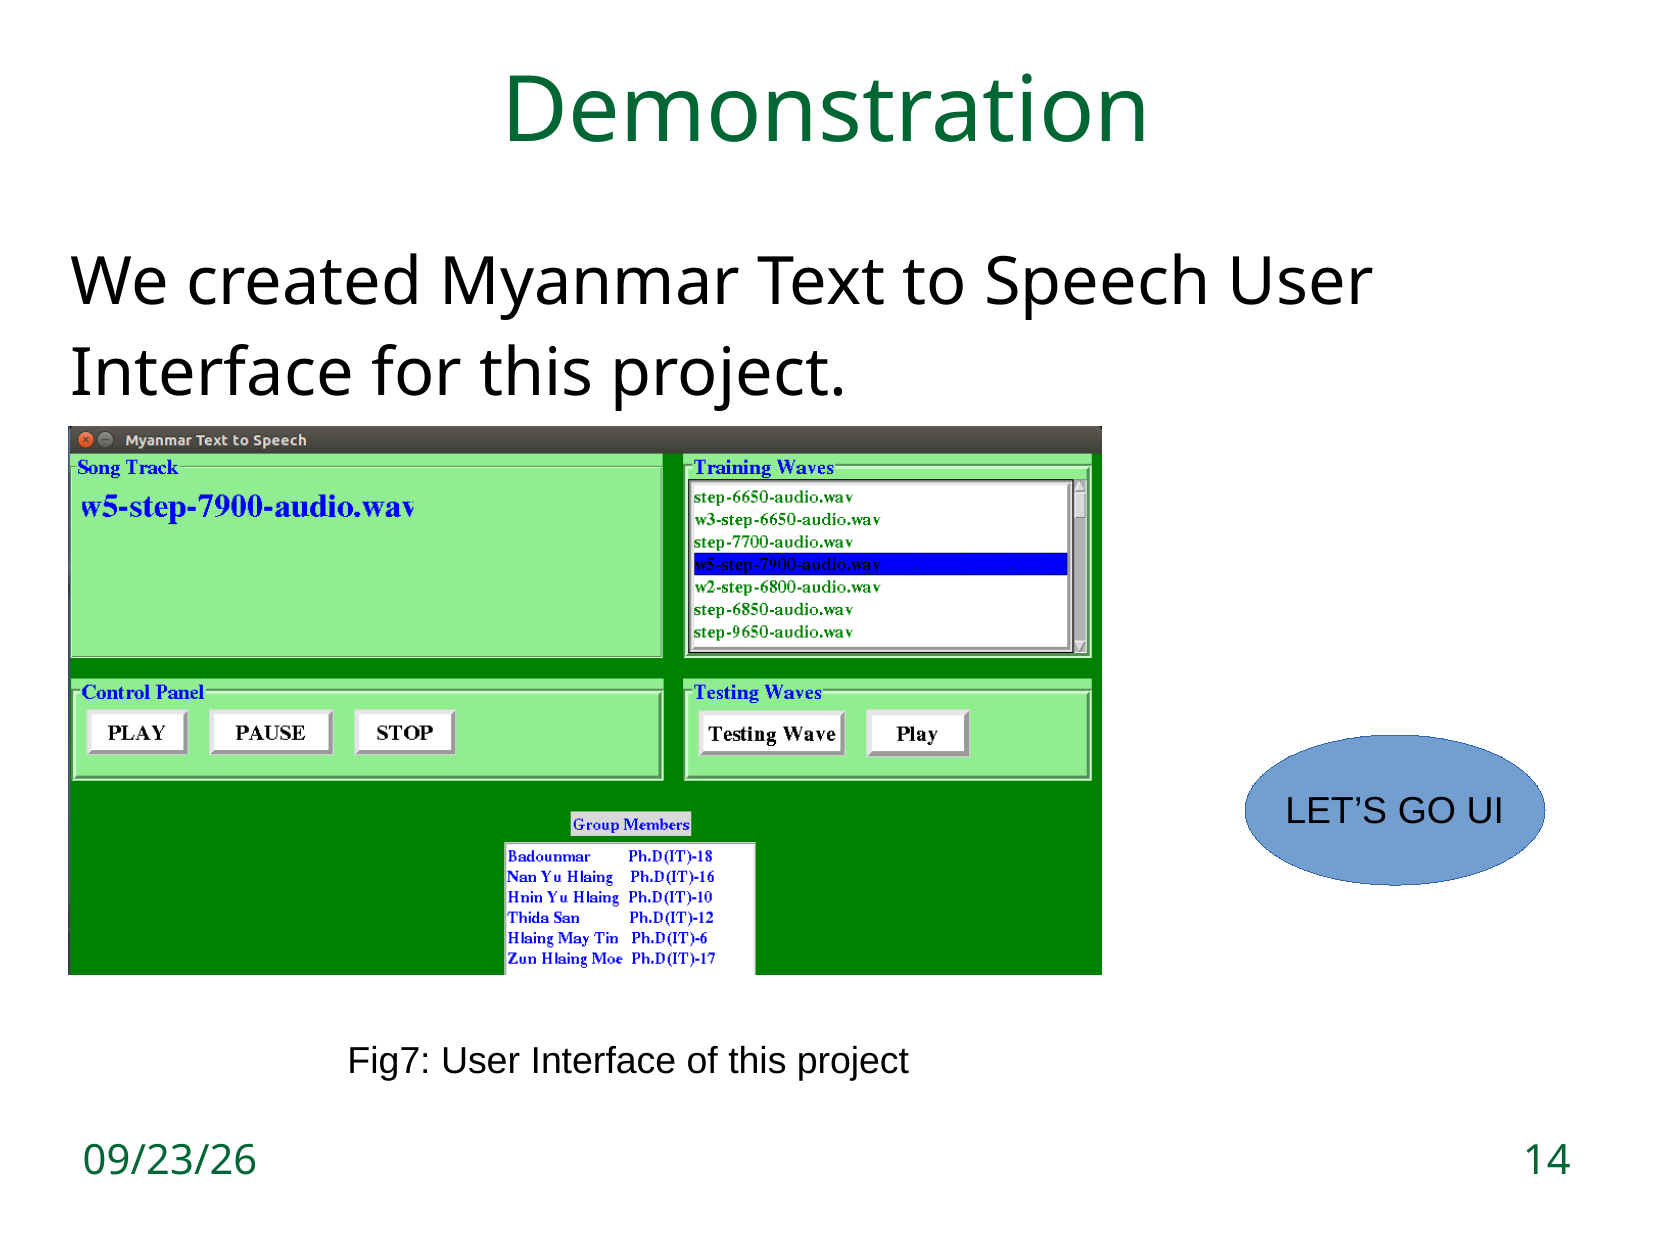

# Demonstration
We created Myanmar Text to Speech User Interface for this project.
LET’S GO UI
Fig7: User Interface of this project
14